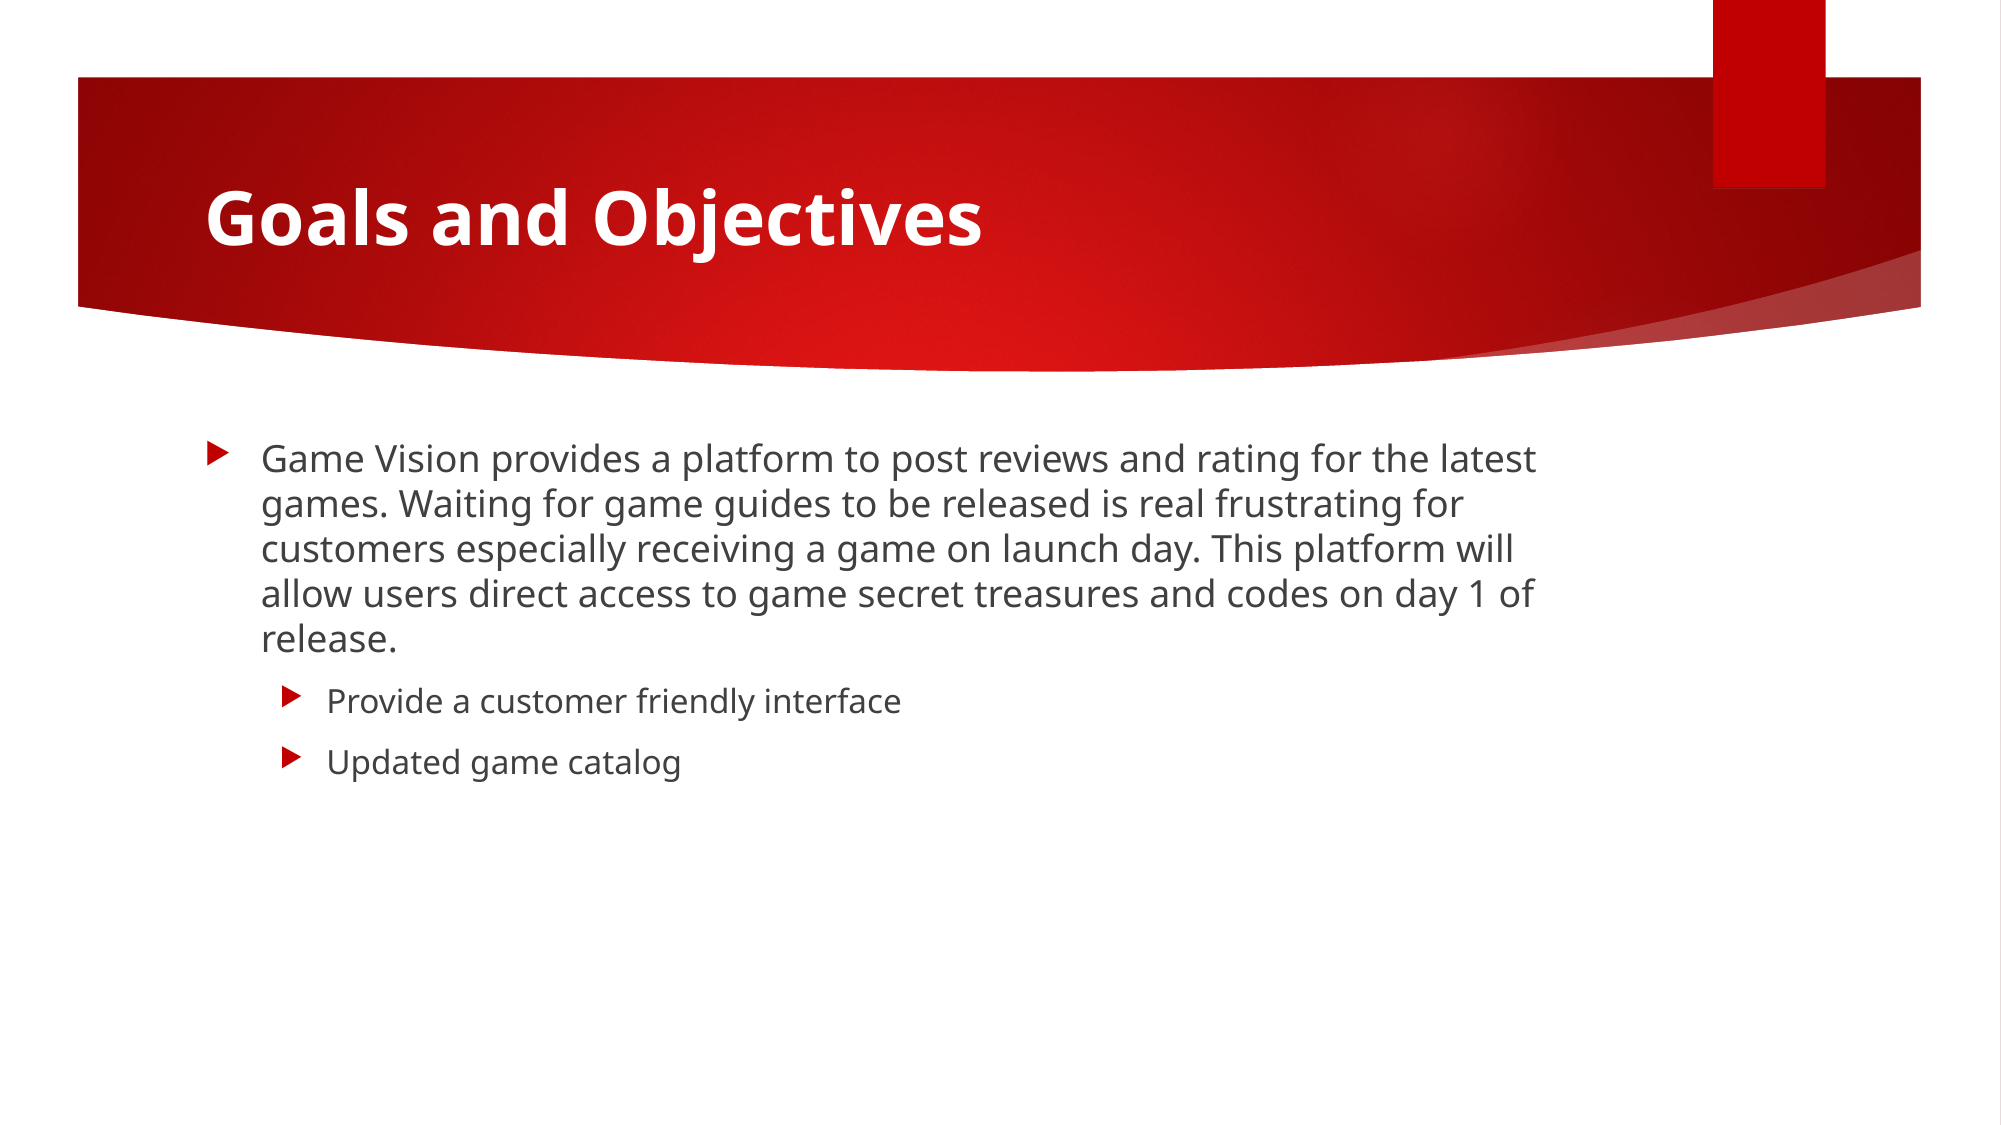

# Goals and Objectives
Game Vision provides a platform to post reviews and rating for the latest games. Waiting for game guides to be released is real frustrating for customers especially receiving a game on launch day. This platform will allow users direct access to game secret treasures and codes on day 1 of release.
Provide a customer friendly interface
Updated game catalog